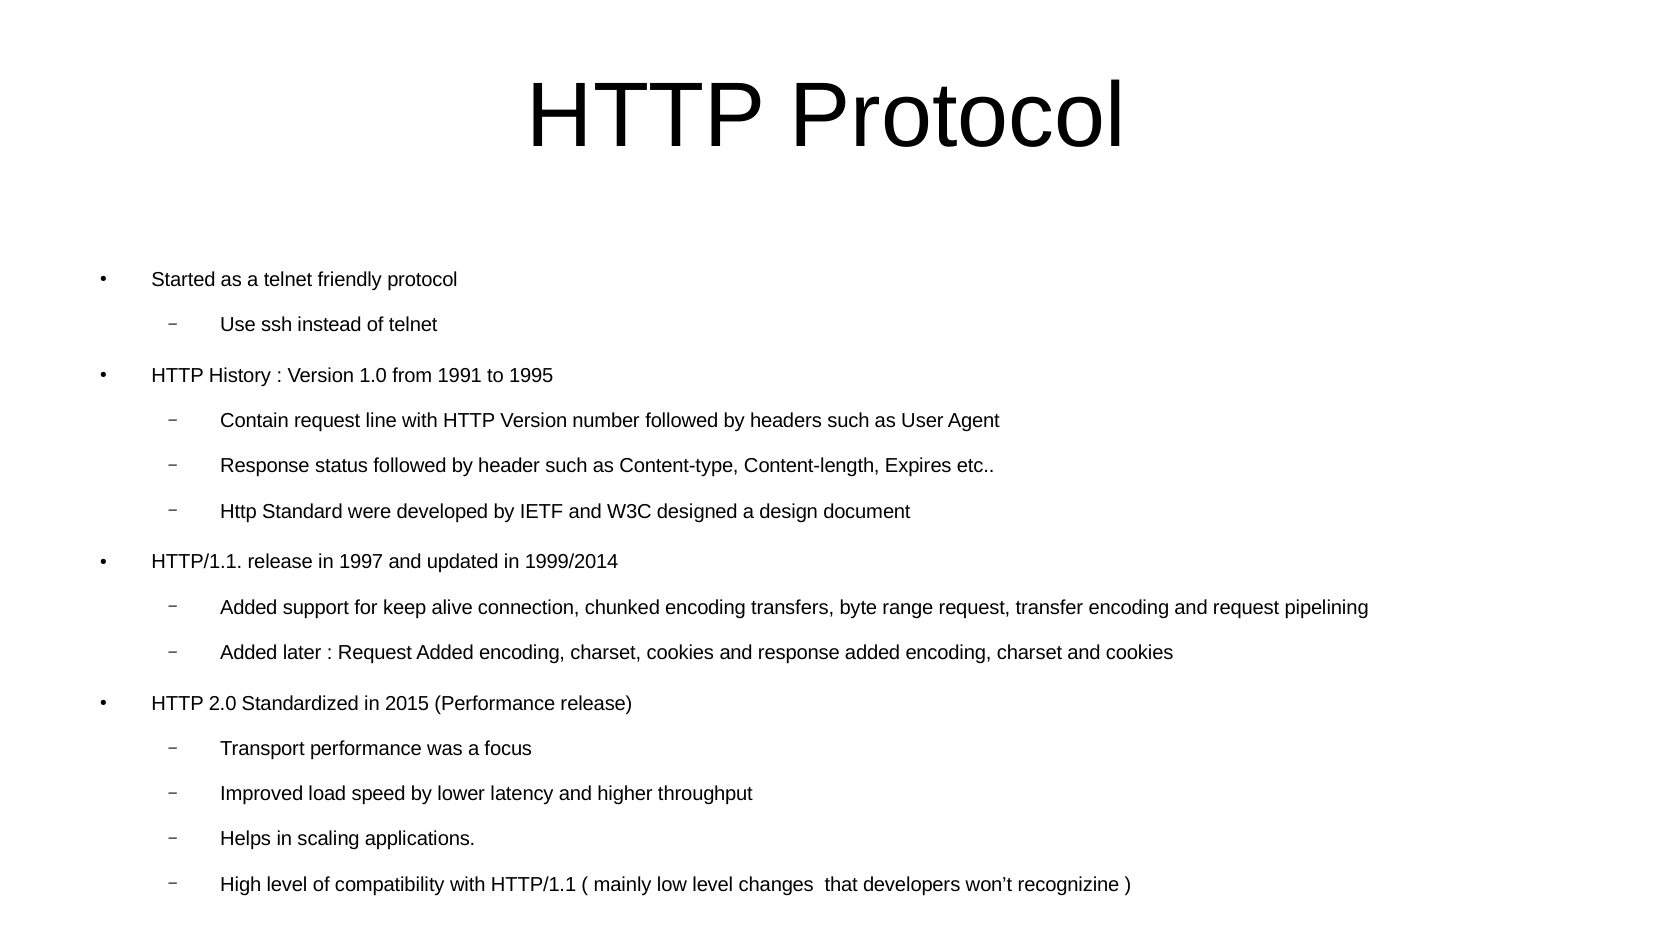

# HTTP Protocol
Started as a telnet friendly protocol
Use ssh instead of telnet
HTTP History : Version 1.0 from 1991 to 1995
Contain request line with HTTP Version number followed by headers such as User Agent
Response status followed by header such as Content-type, Content-length, Expires etc..
Http Standard were developed by IETF and W3C designed a design document
HTTP/1.1. release in 1997 and updated in 1999/2014
Added support for keep alive connection, chunked encoding transfers, byte range request, transfer encoding and request pipelining
Added later : Request Added encoding, charset, cookies and response added encoding, charset and cookies
HTTP 2.0 Standardized in 2015 (Performance release)
Transport performance was a focus
Improved load speed by lower latency and higher throughput
Helps in scaling applications.
High level of compatibility with HTTP/1.1 ( mainly low level changes that developers won’t recognizine )